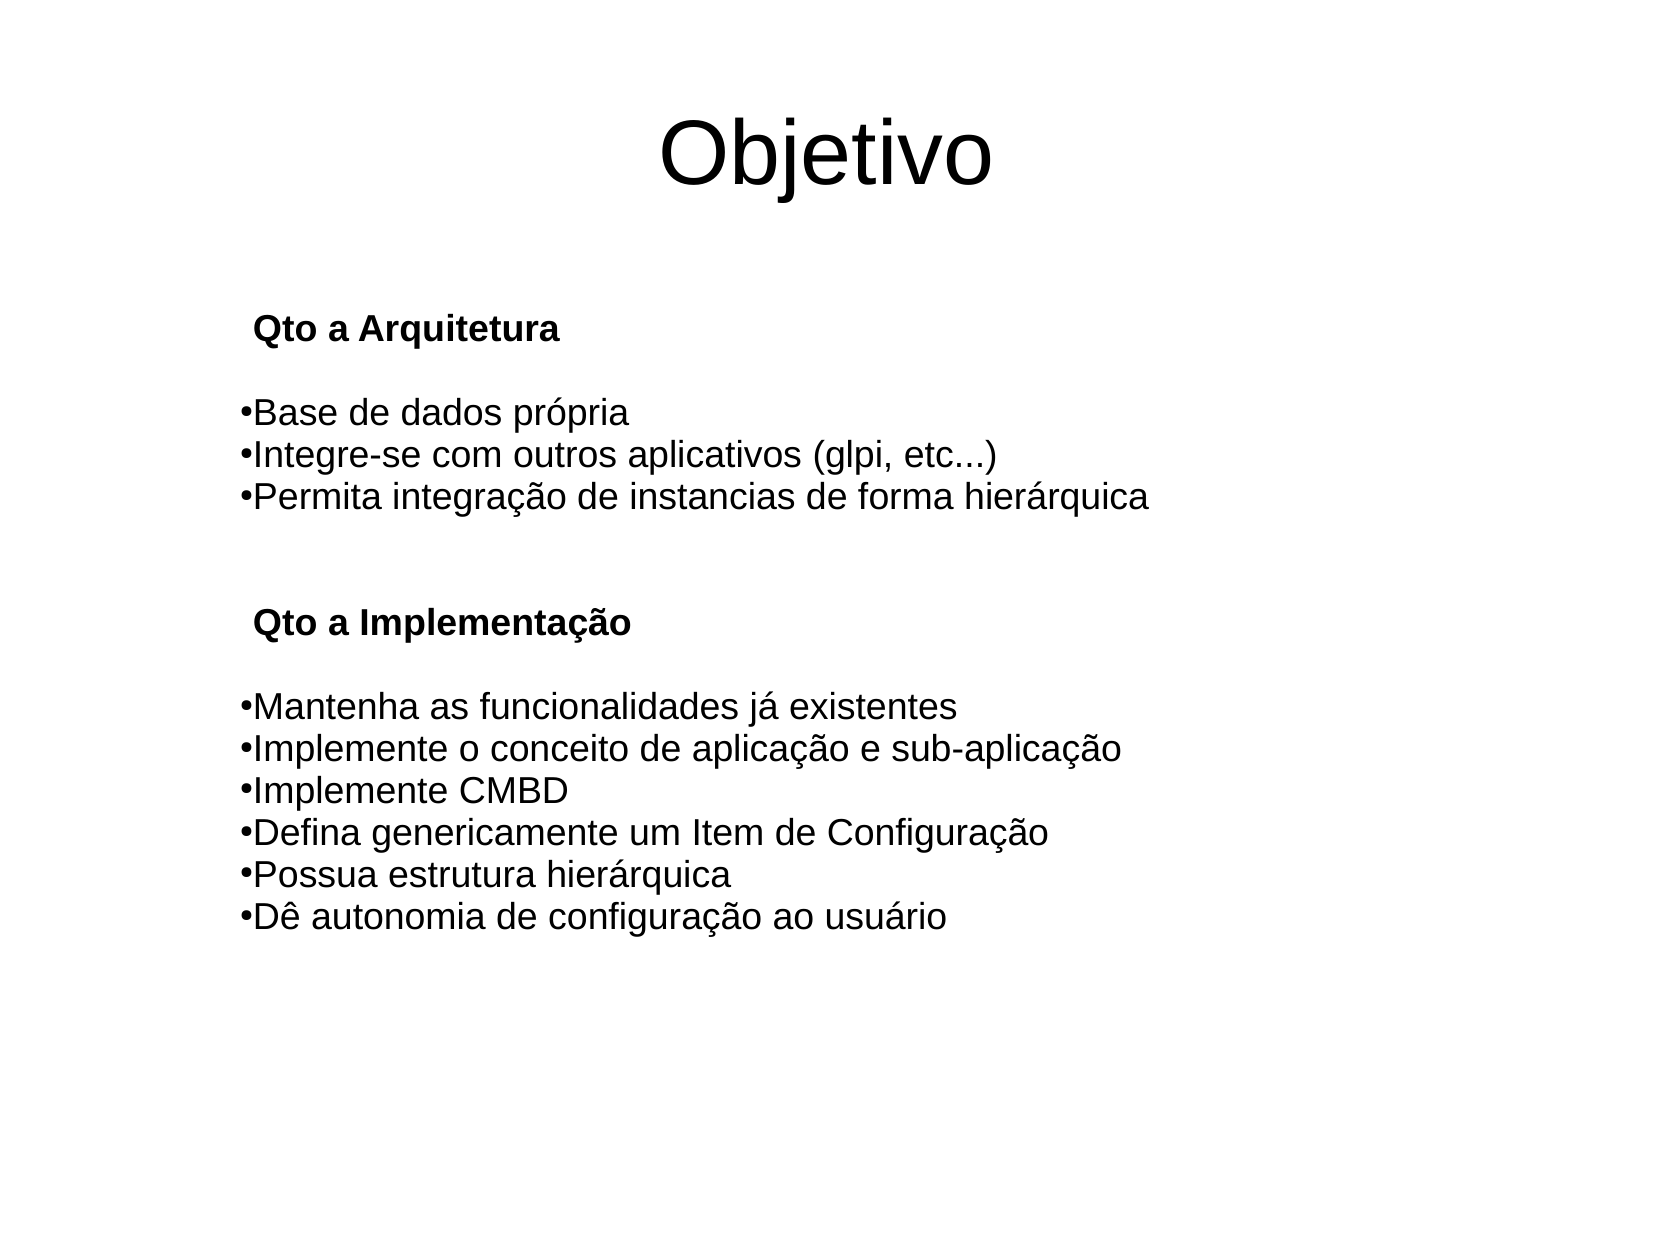

# Objetivo
Qto a Arquitetura
Base de dados própria
Integre-se com outros aplicativos (glpi, etc...)
Permita integração de instancias de forma hierárquica
Qto a Implementação
Mantenha as funcionalidades já existentes
Implemente o conceito de aplicação e sub-aplicação
Implemente CMBD
Defina genericamente um Item de Configuração
Possua estrutura hierárquica
Dê autonomia de configuração ao usuário